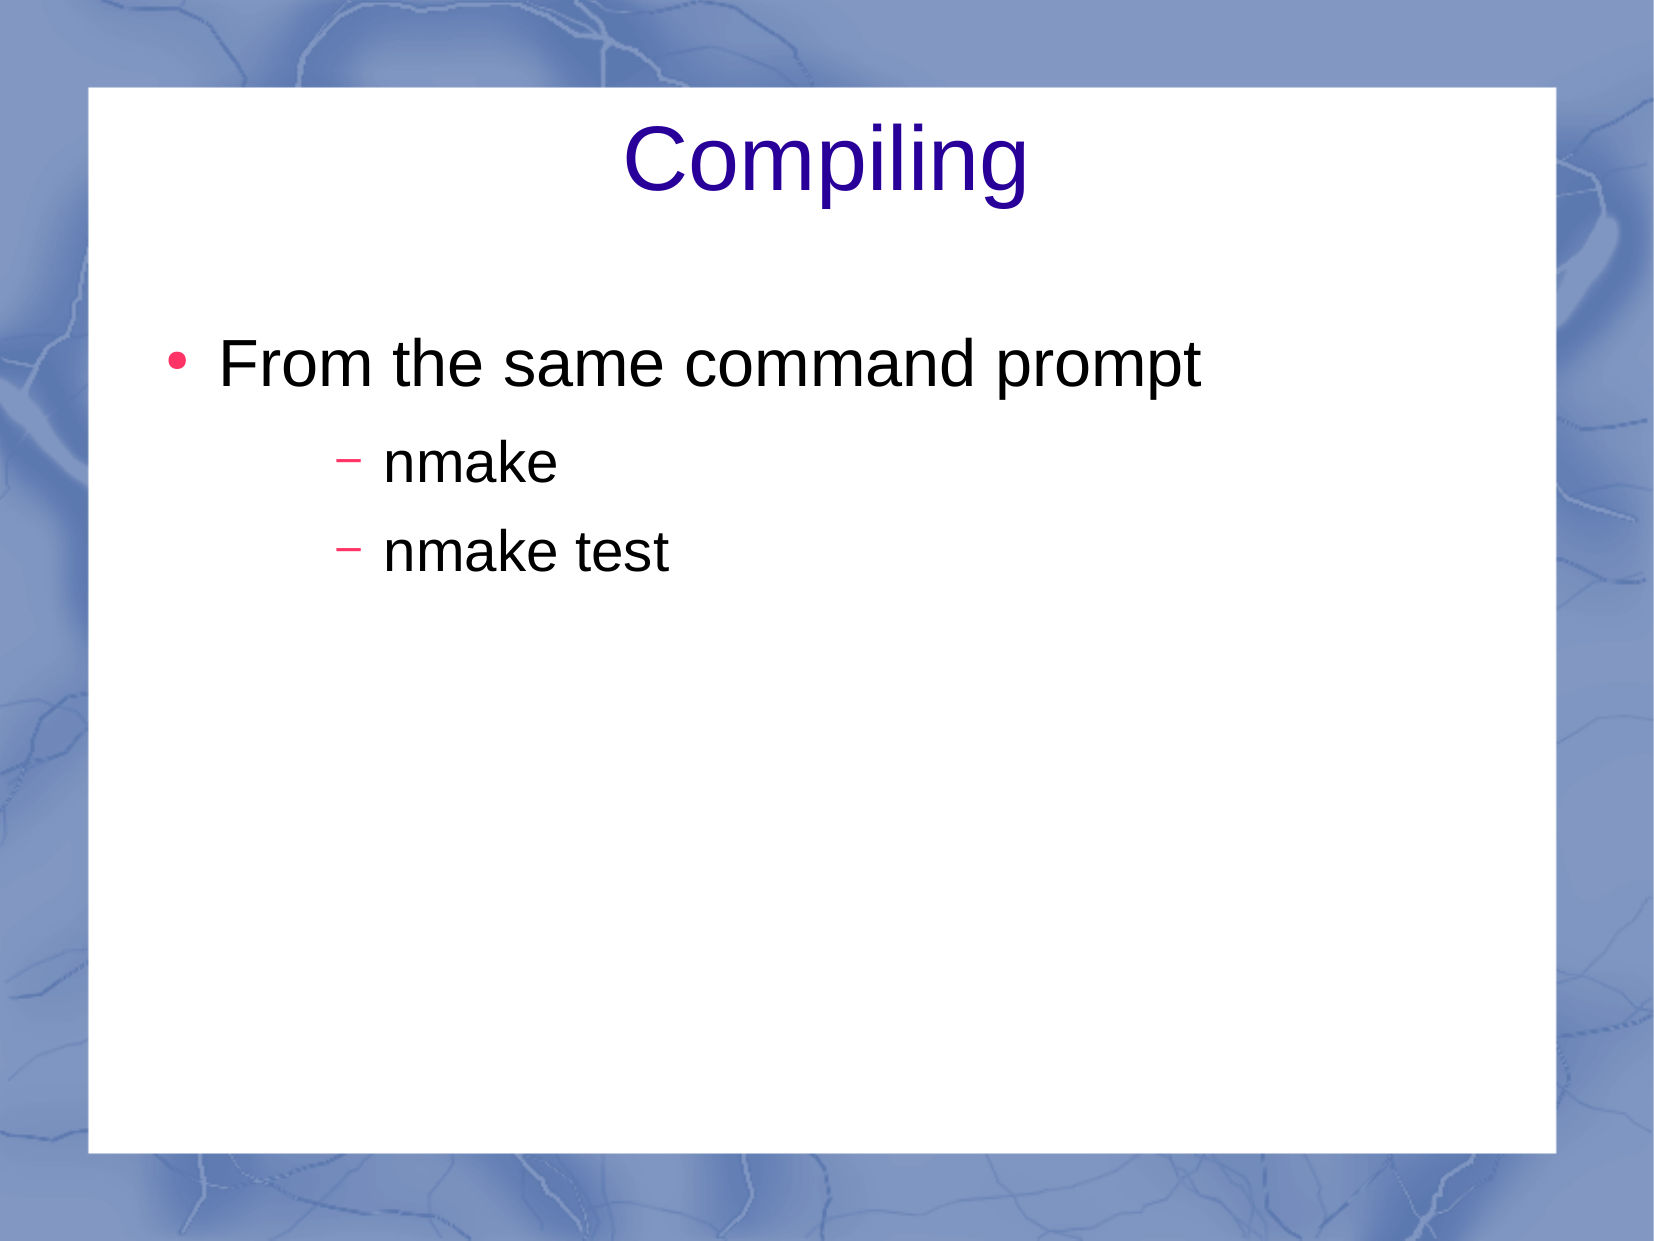

# Compiling
From the same command prompt
nmake
nmake test